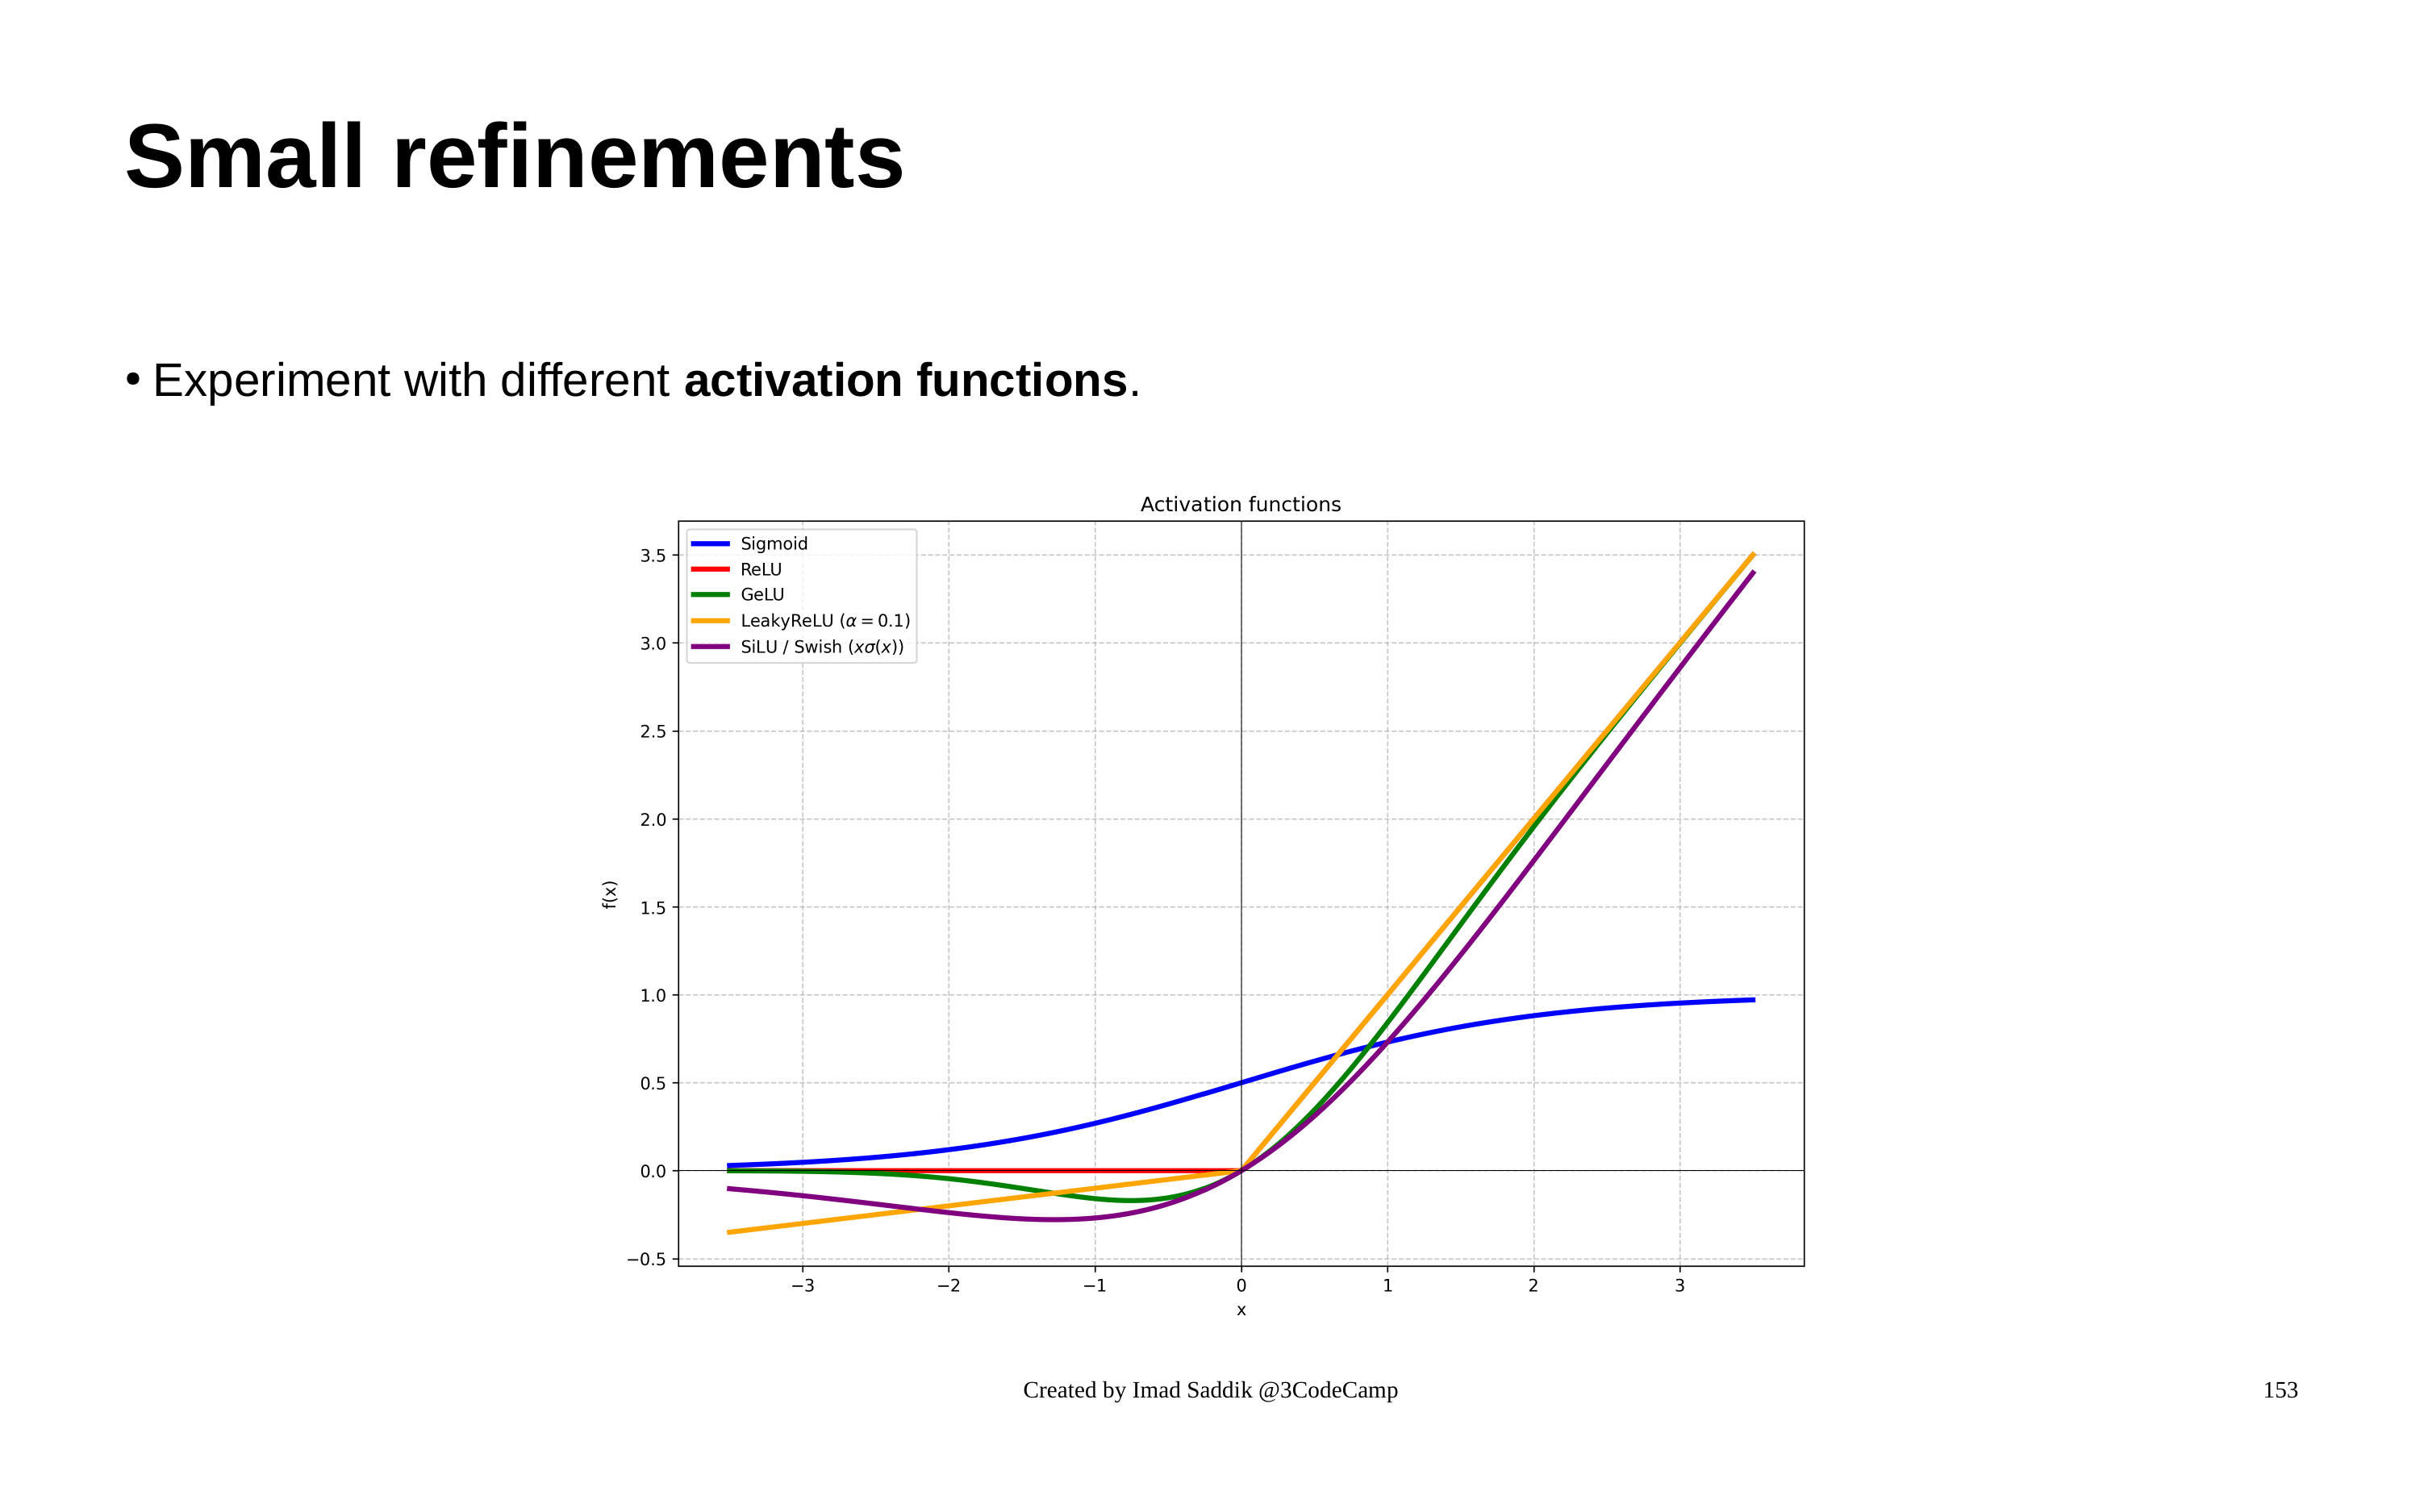

Small refinements
Experiment with different activation functions.
Created by Imad Saddik @3CodeCamp
153